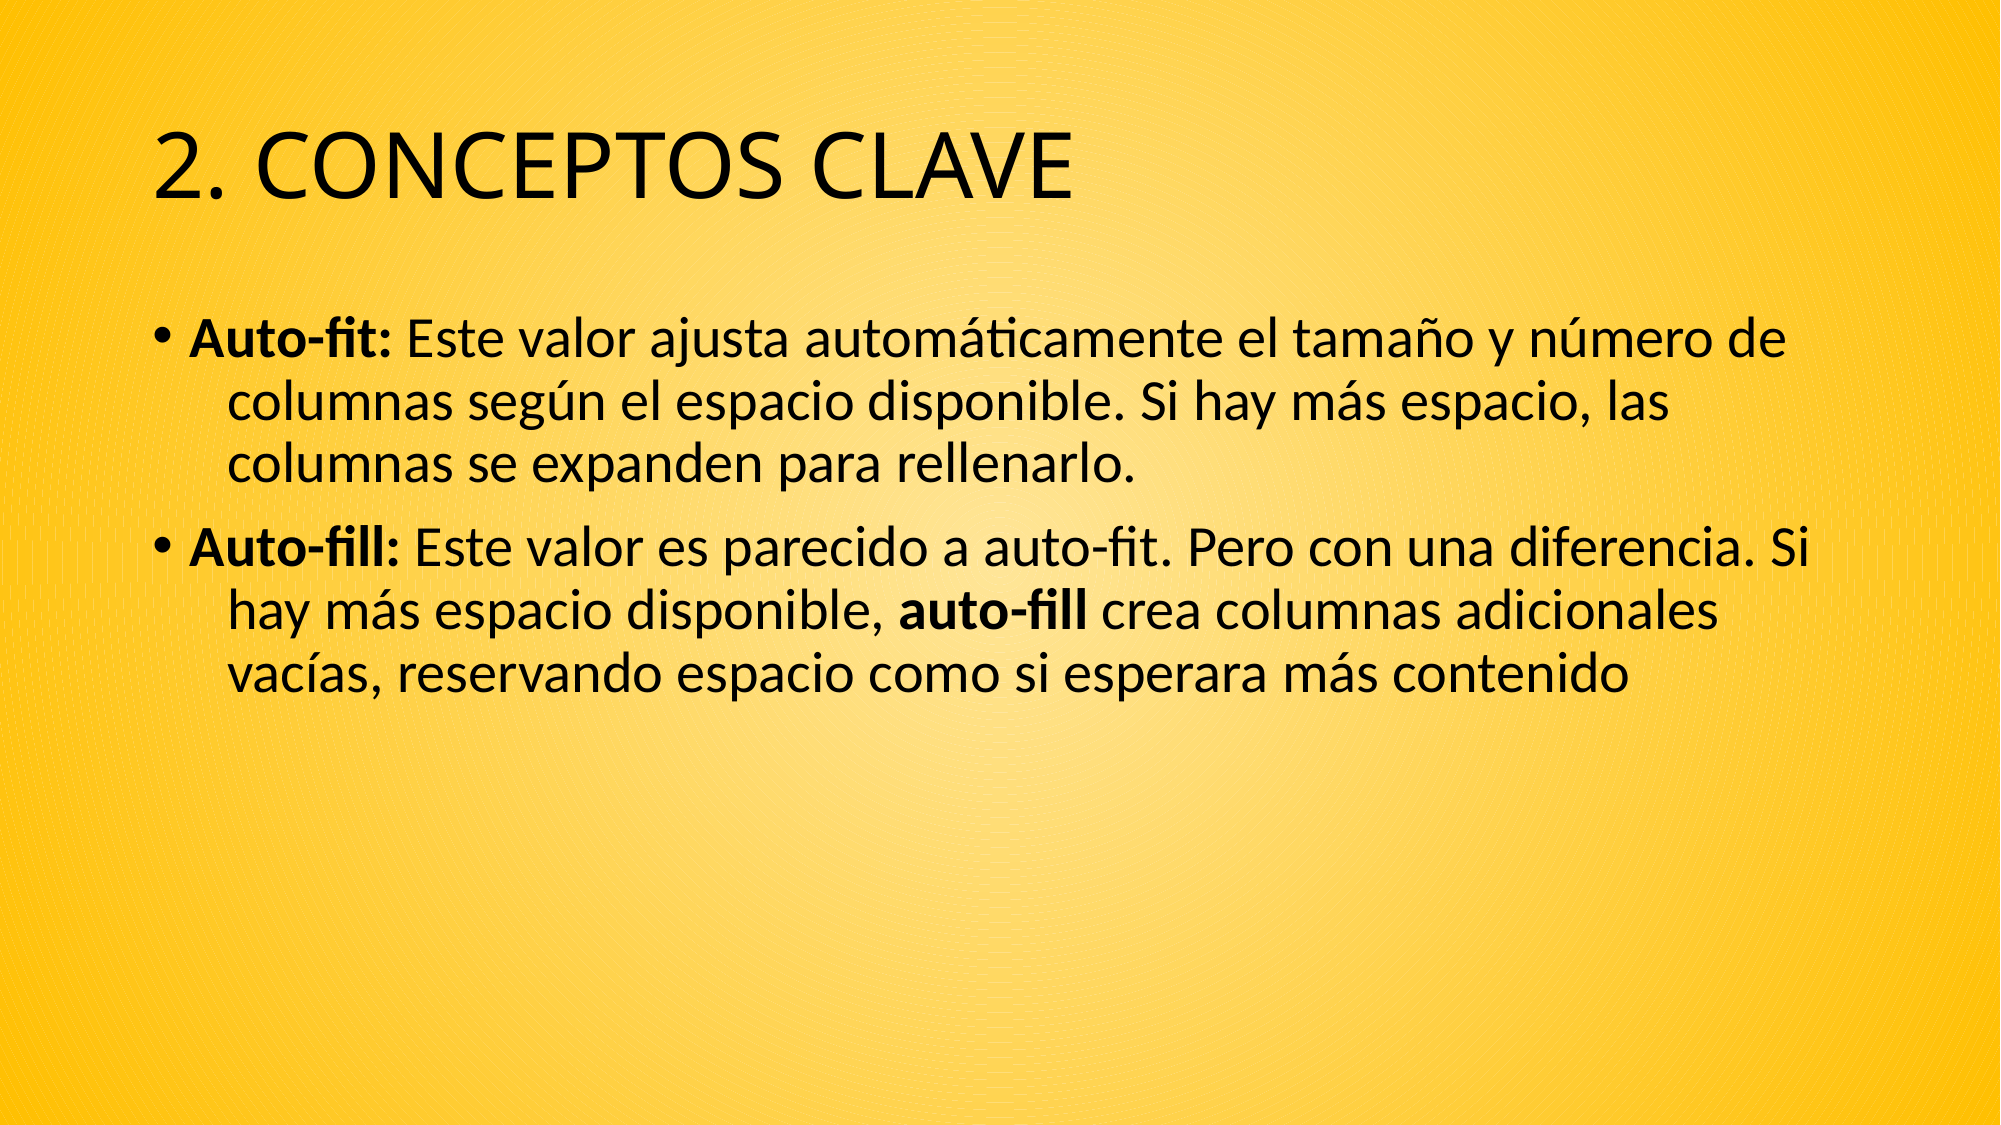

# 2. CONCEPTOS CLAVE
Auto-fit: Este valor ajusta automáticamente el tamaño y número de columnas según el espacio disponible. Si hay más espacio, las columnas se expanden para rellenarlo.
Auto-fill: Este valor es parecido a auto-fit. Pero con una diferencia. Si hay más espacio disponible, auto-fill crea columnas adicionales vacías, reservando espacio como si esperara más contenido